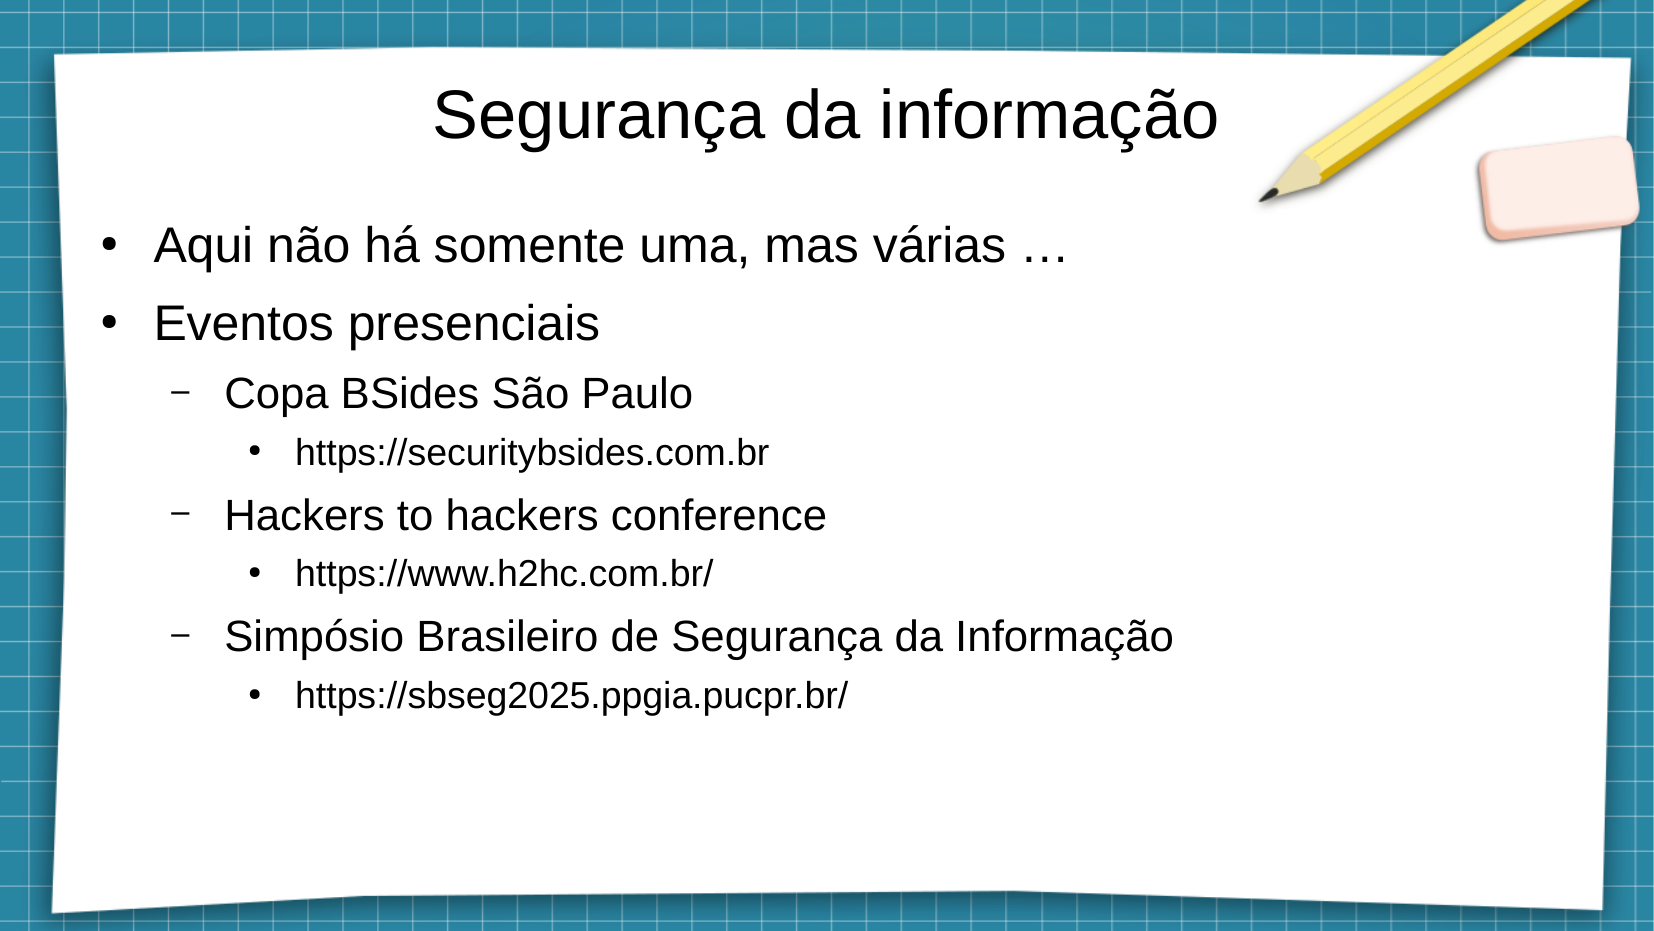

# Segurança da informação
Aqui não há somente uma, mas várias …
Eventos presenciais
Copa BSides São Paulo
https://securitybsides.com.br
Hackers to hackers conference
https://www.h2hc.com.br/
Simpósio Brasileiro de Segurança da Informação
https://sbseg2025.ppgia.pucpr.br/